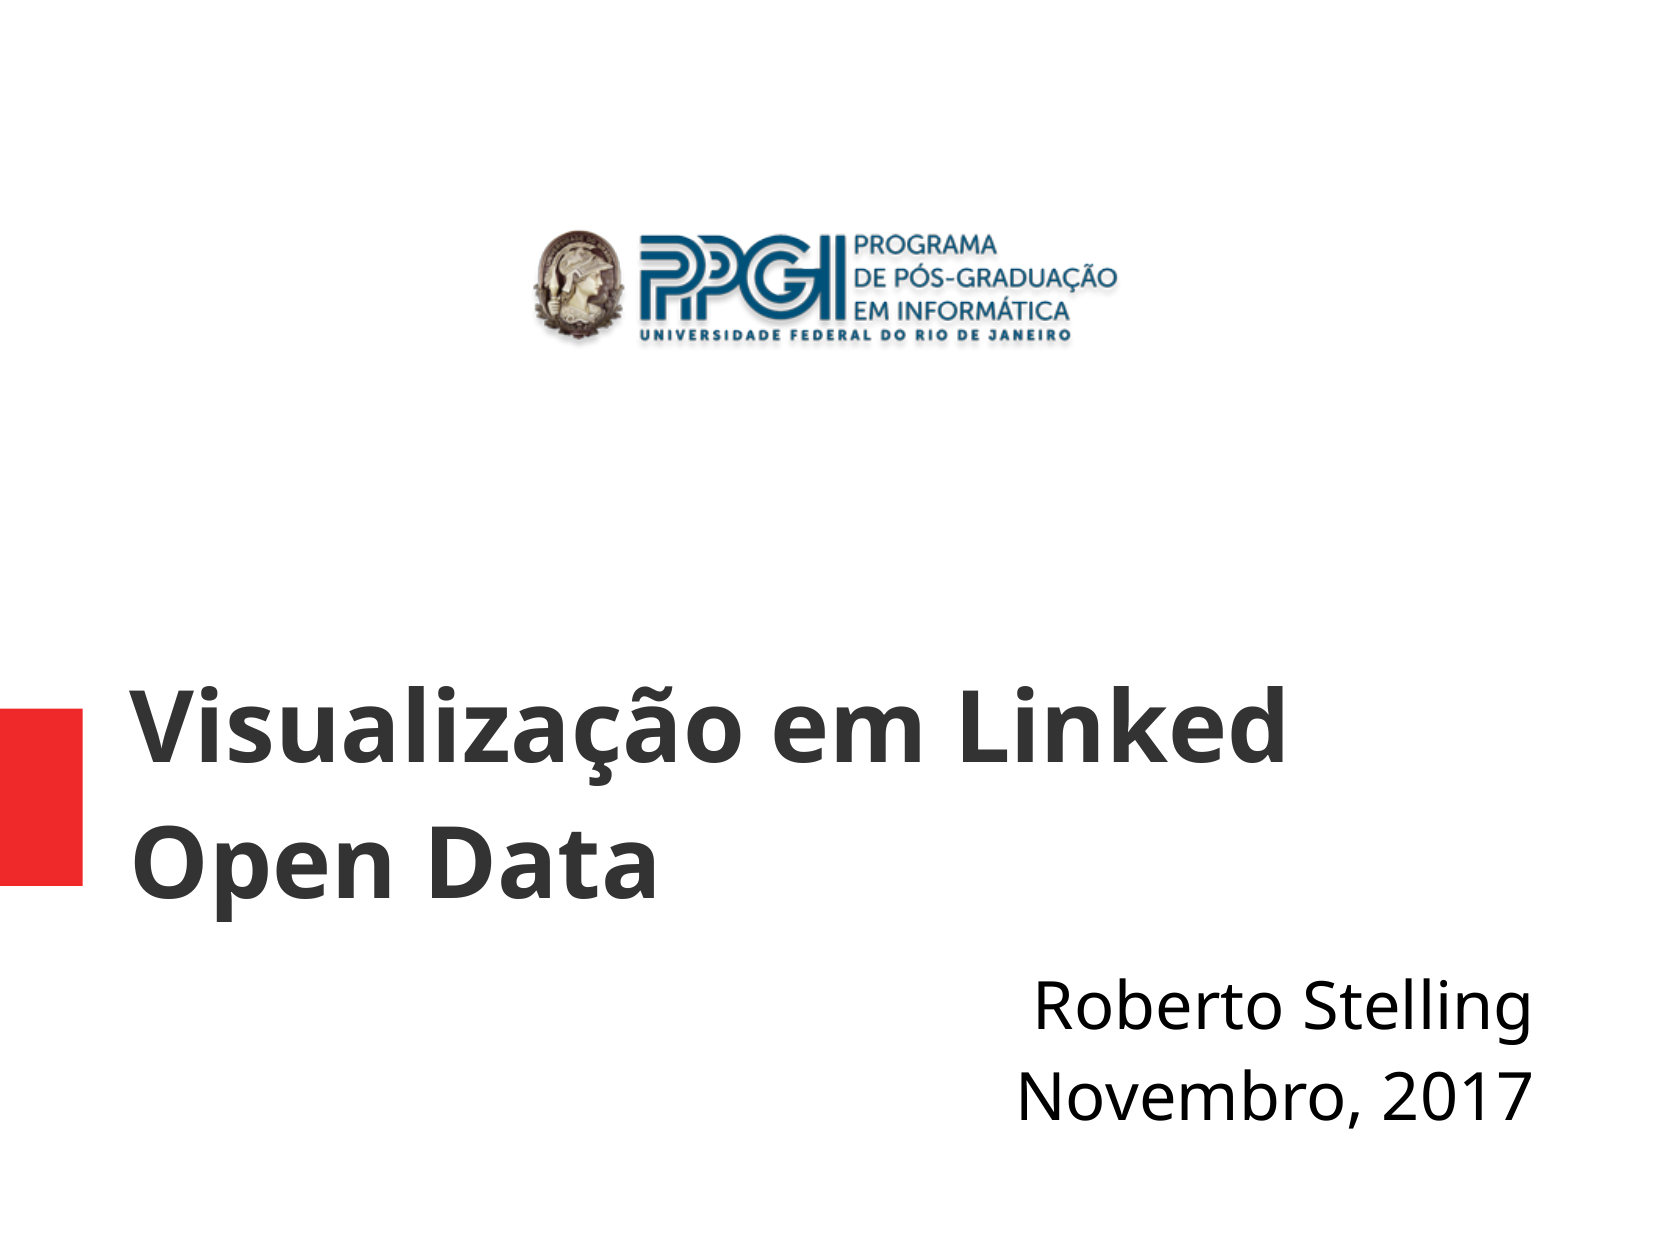

# Visualização em Linked Open Data
Roberto Stelling
Novembro, 2017